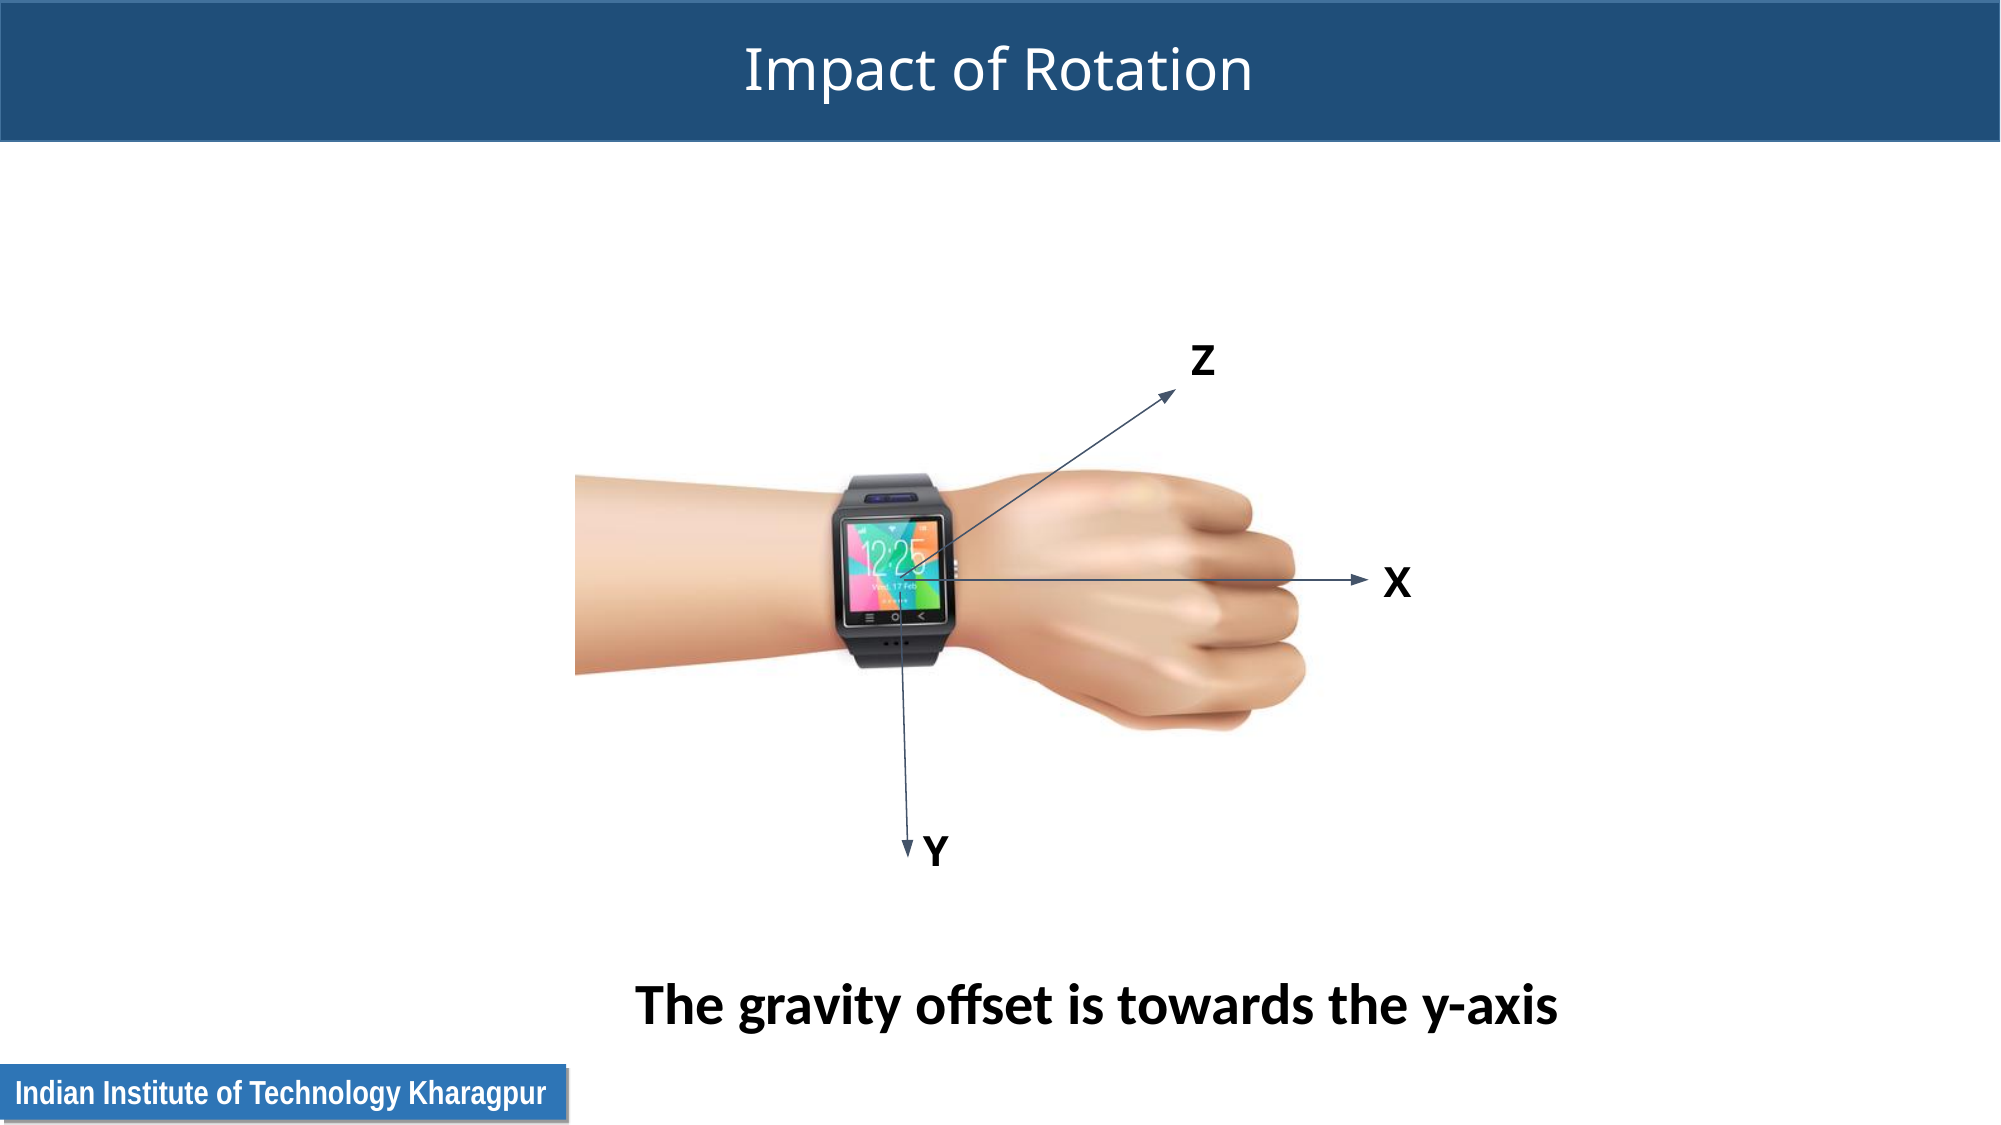

# Impact of Rotation
Z
X
Y
The gravity offset is towards the y-axis